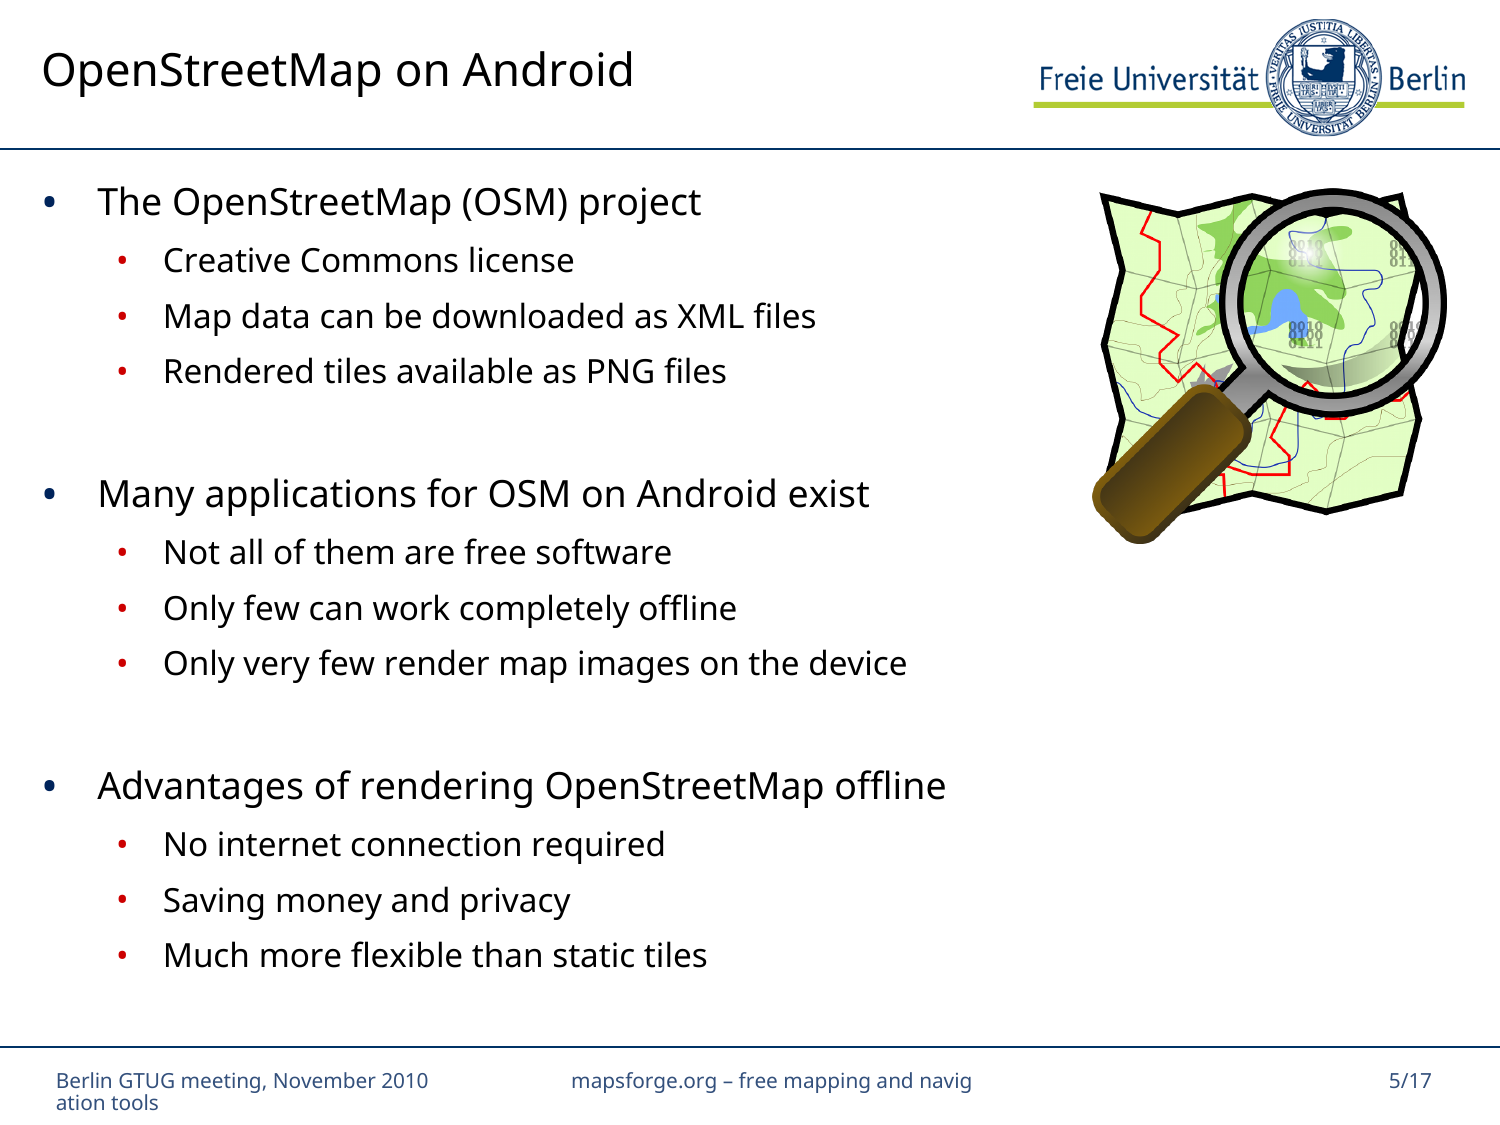

# OpenStreetMap on Android
The OpenStreetMap (OSM) project
Creative Commons license
Map data can be downloaded as XML files
Rendered tiles available as PNG files
Many applications for OSM on Android exist
Not all of them are free software
Only few can work completely offline
Only very few render map images on the device
Advantages of rendering OpenStreetMap offline
No internet connection required
Saving money and privacy
Much more flexible than static tiles
Berlin GTUG meeting, November 2010 mapsforge.org – free mapping and navigation tools
5